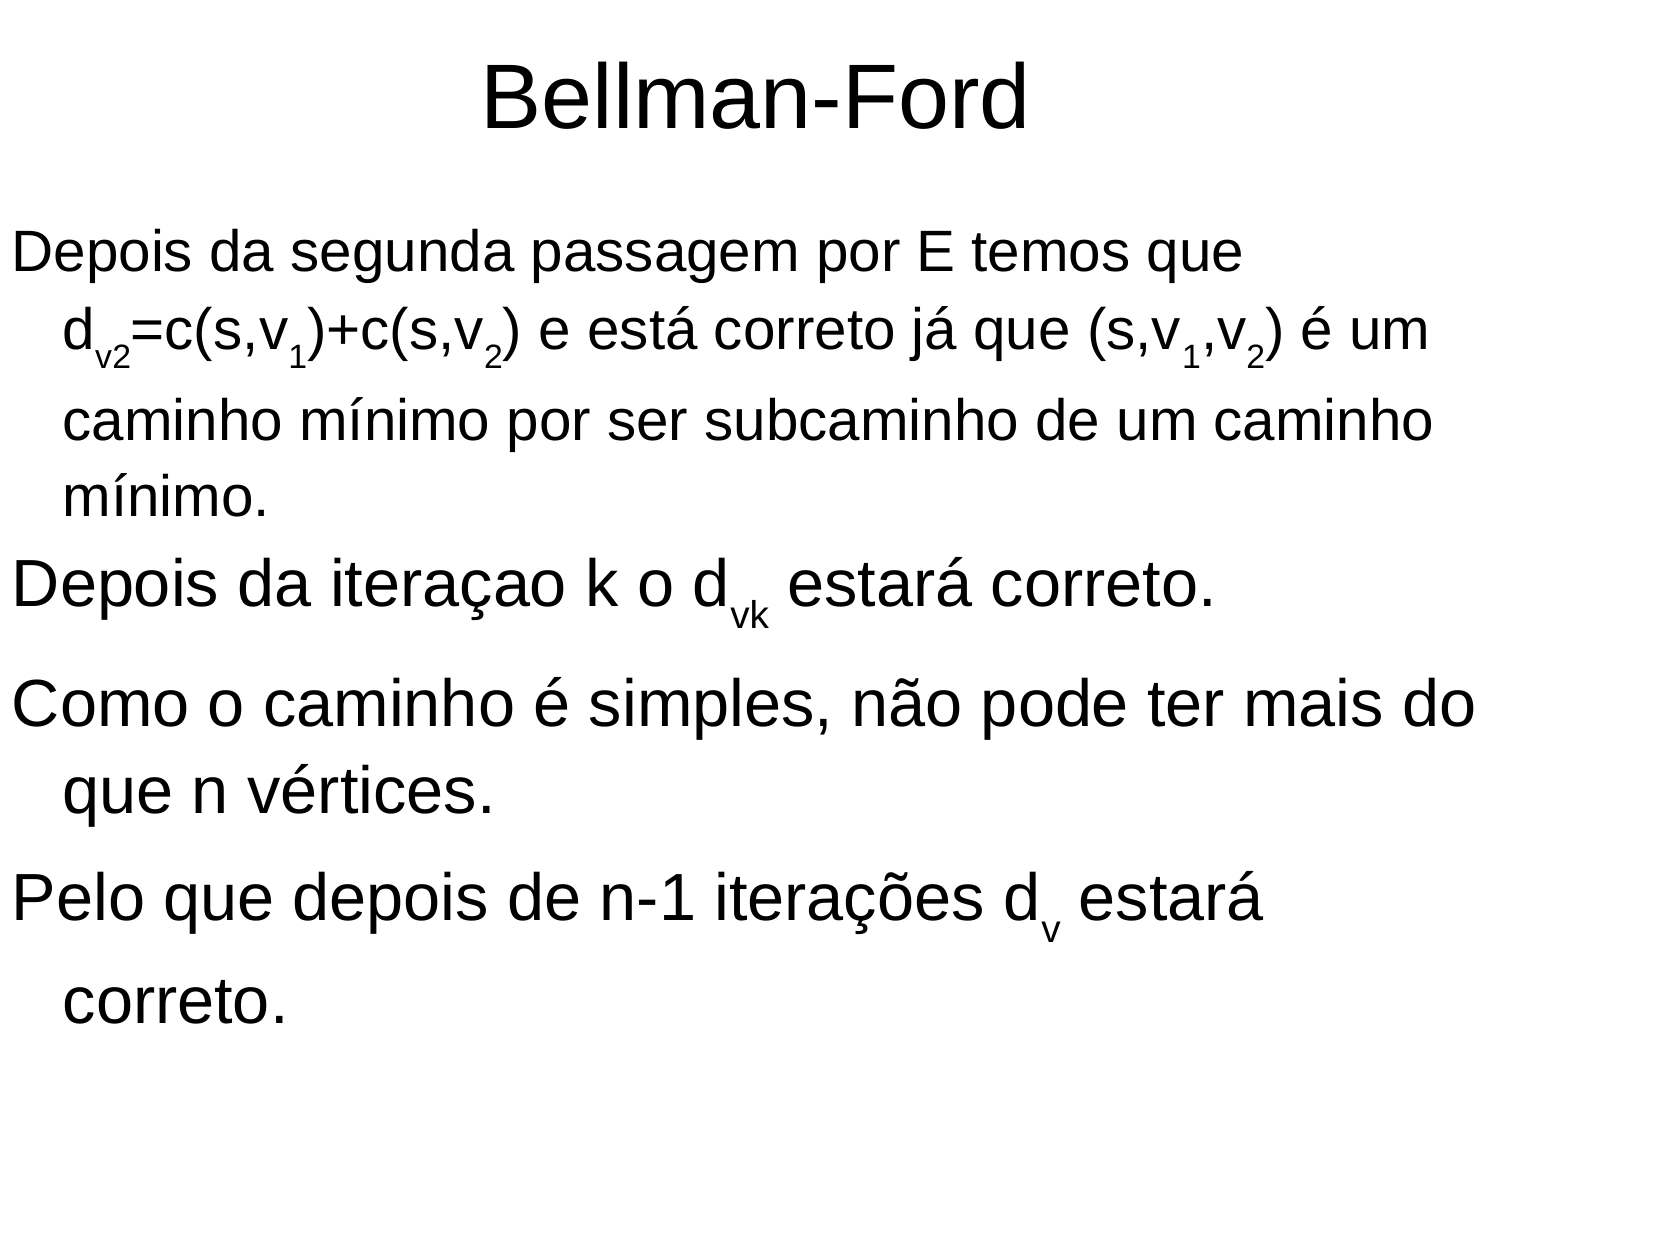

# Bellman-Ford
Depois da segunda passagem por E temos que dv2=c(s,v1)+c(s,v2) e está correto já que (s,v1,v2) é um caminho mínimo por ser subcaminho de um caminho mínimo.
Depois da iteraçao k o dvk estará correto.
Como o caminho é simples, não pode ter mais do que n vértices.
Pelo que depois de n-1 iterações dv estará correto.